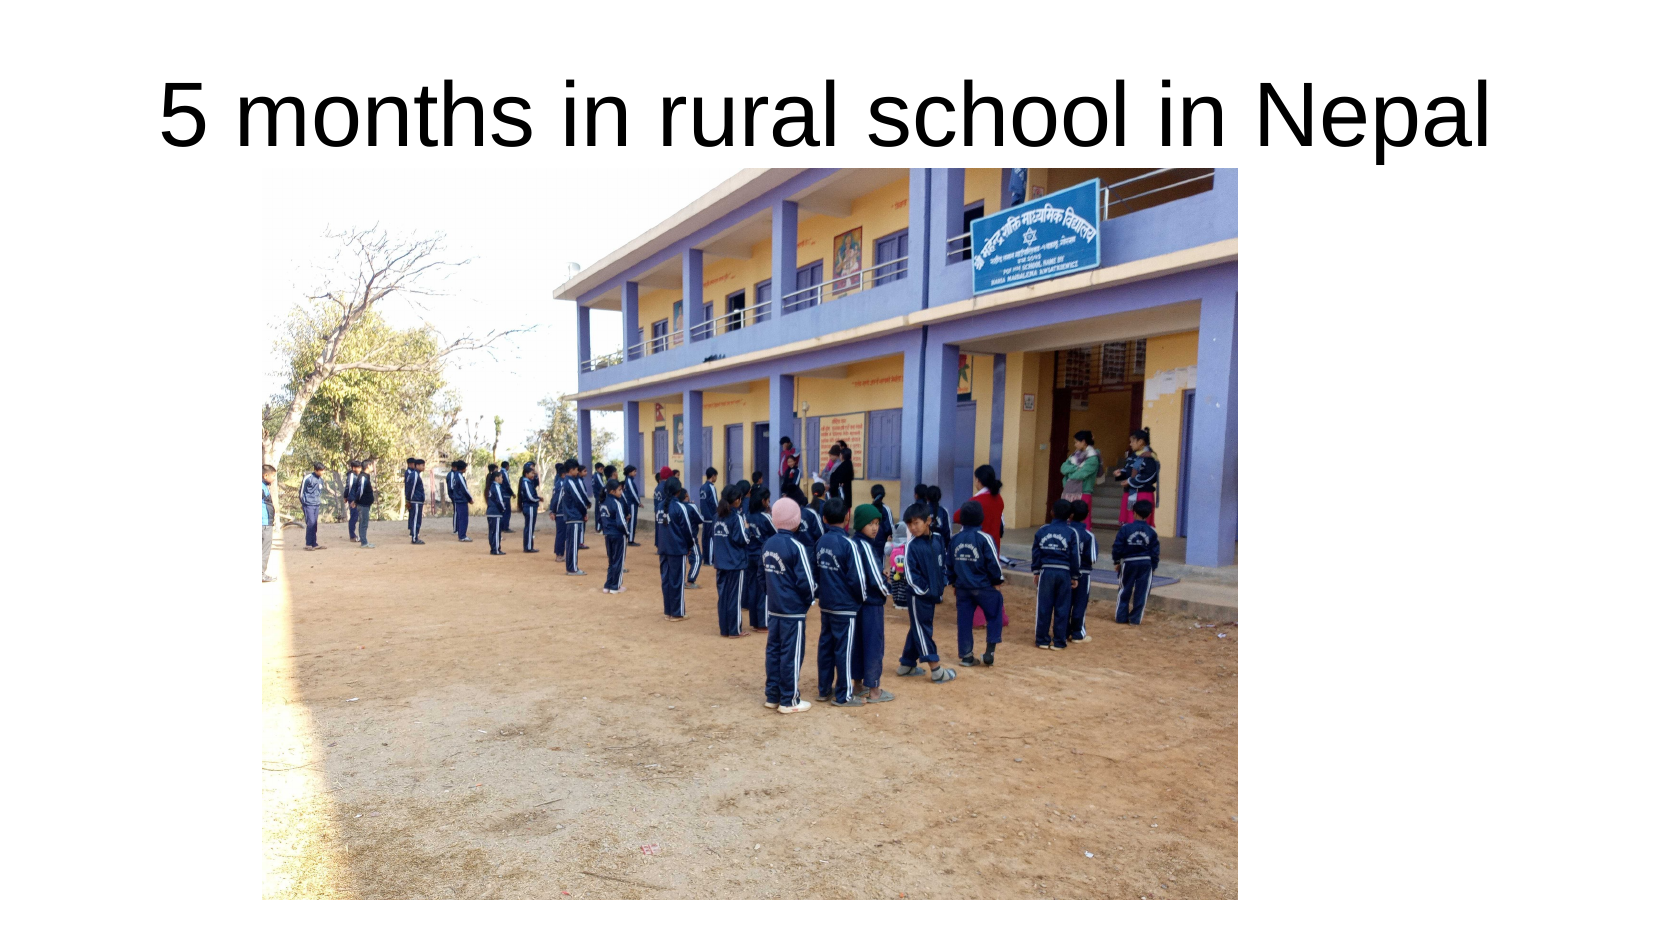

# 5 months in rural school in Nepal